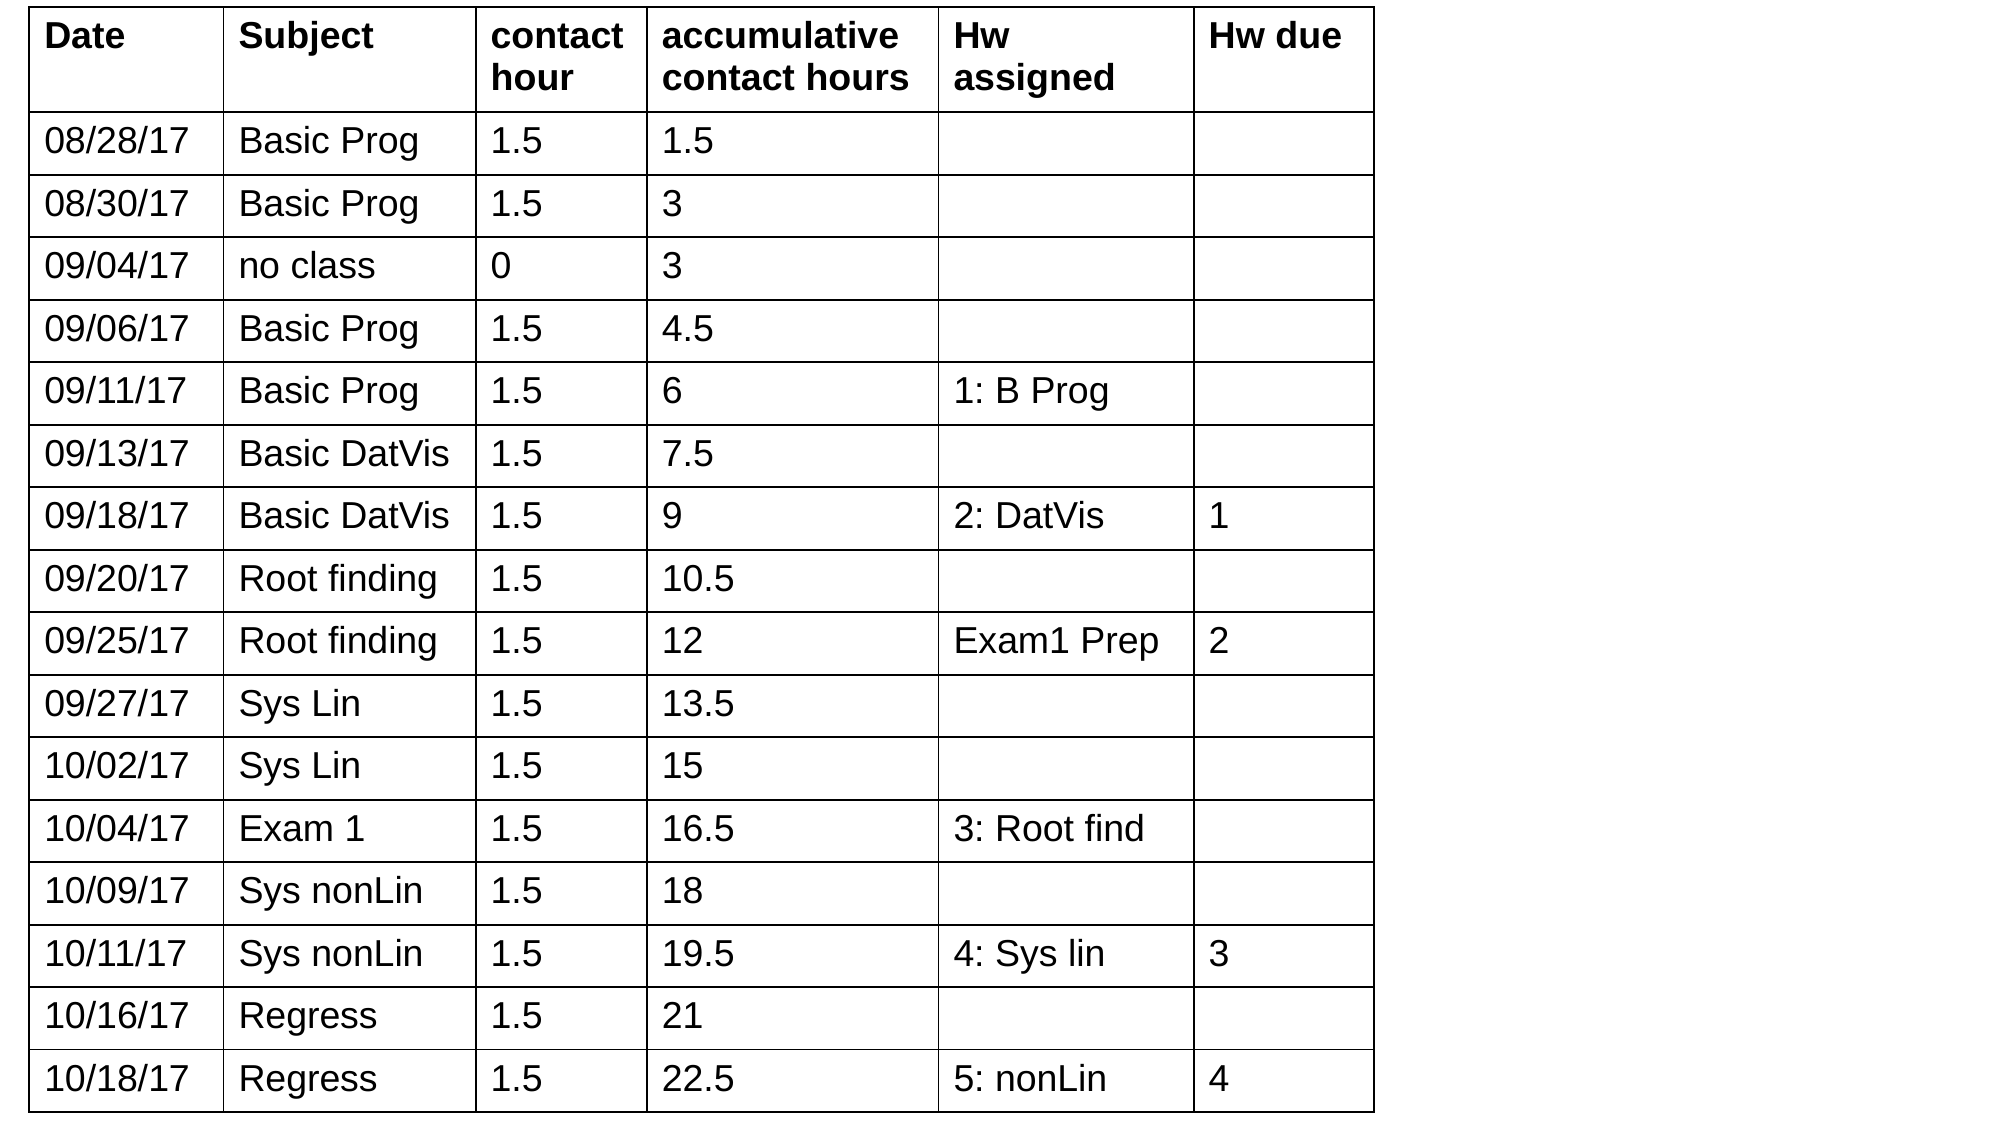

| Date | Subject | contact hour | accumulative contact hours | Hw assigned | Hw due |
| --- | --- | --- | --- | --- | --- |
| 08/28/17 | Basic Prog | 1.5 | 1.5 | | |
| 08/30/17 | Basic Prog | 1.5 | 3 | | |
| 09/04/17 | no class | 0 | 3 | | |
| 09/06/17 | Basic Prog | 1.5 | 4.5 | | |
| 09/11/17 | Basic Prog | 1.5 | 6 | 1: B Prog | |
| 09/13/17 | Basic DatVis | 1.5 | 7.5 | | |
| 09/18/17 | Basic DatVis | 1.5 | 9 | 2: DatVis | 1 |
| 09/20/17 | Root finding | 1.5 | 10.5 | | |
| 09/25/17 | Root finding | 1.5 | 12 | Exam1 Prep | 2 |
| 09/27/17 | Sys Lin | 1.5 | 13.5 | | |
| 10/02/17 | Sys Lin | 1.5 | 15 | | |
| 10/04/17 | Exam 1 | 1.5 | 16.5 | 3: Root find | |
| 10/09/17 | Sys nonLin | 1.5 | 18 | | |
| 10/11/17 | Sys nonLin | 1.5 | 19.5 | 4: Sys lin | 3 |
| 10/16/17 | Regress | 1.5 | 21 | | |
| 10/18/17 | Regress | 1.5 | 22.5 | 5: nonLin | 4 |